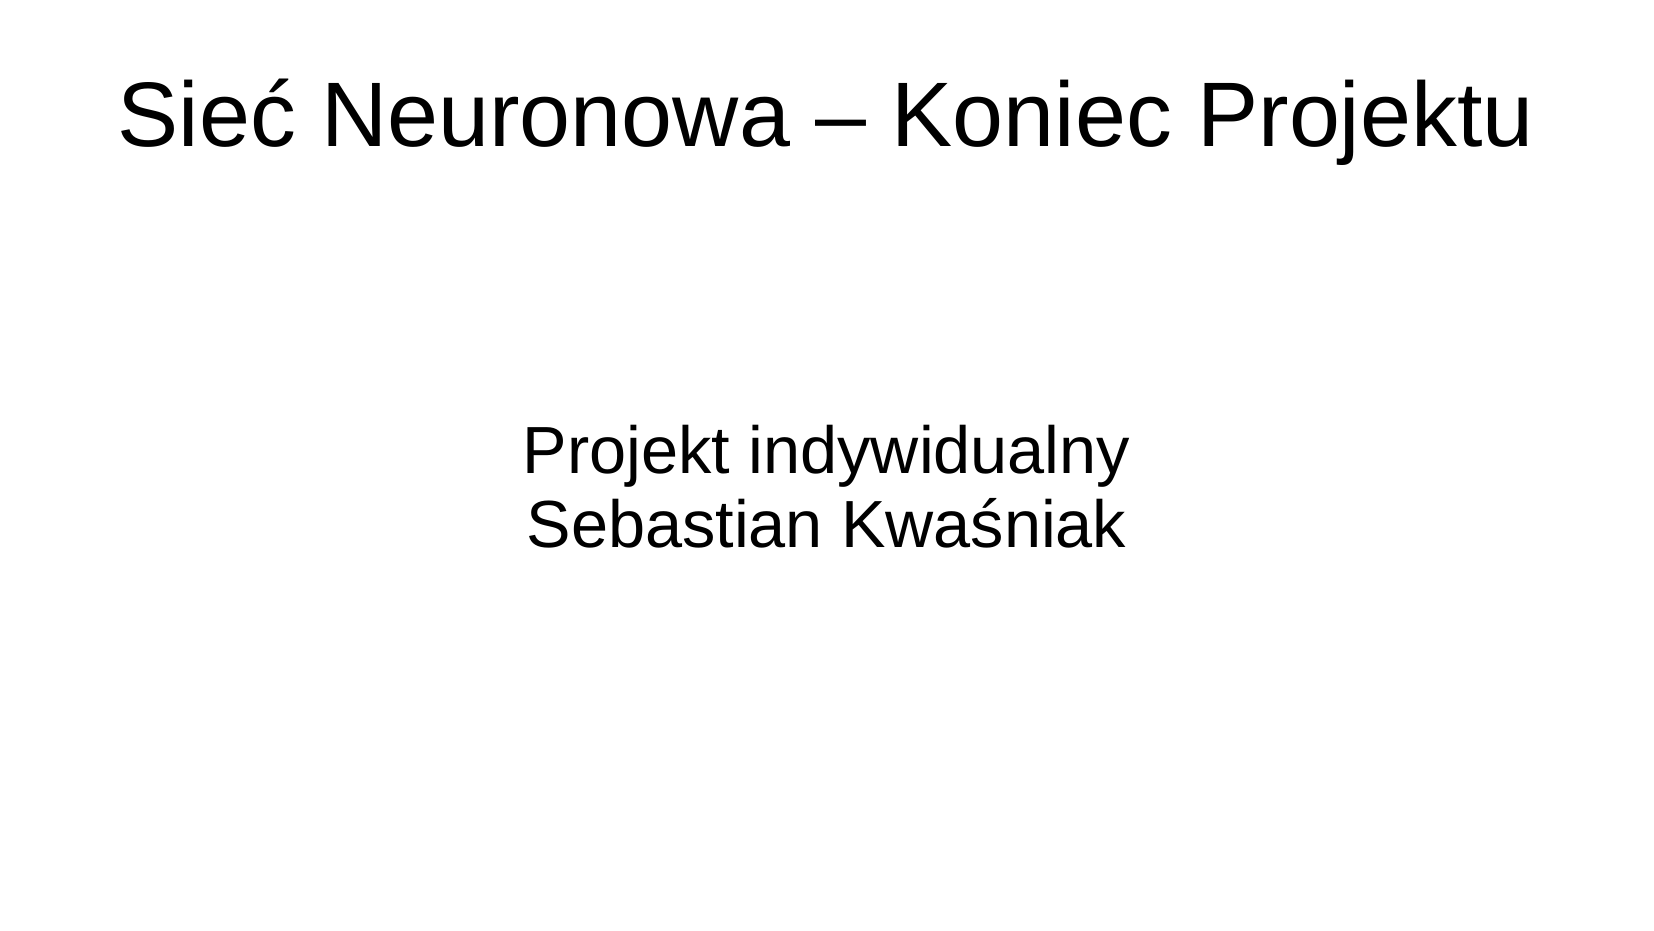

# Sieć Neuronowa – Koniec Projektu
Projekt indywidualny
Sebastian Kwaśniak